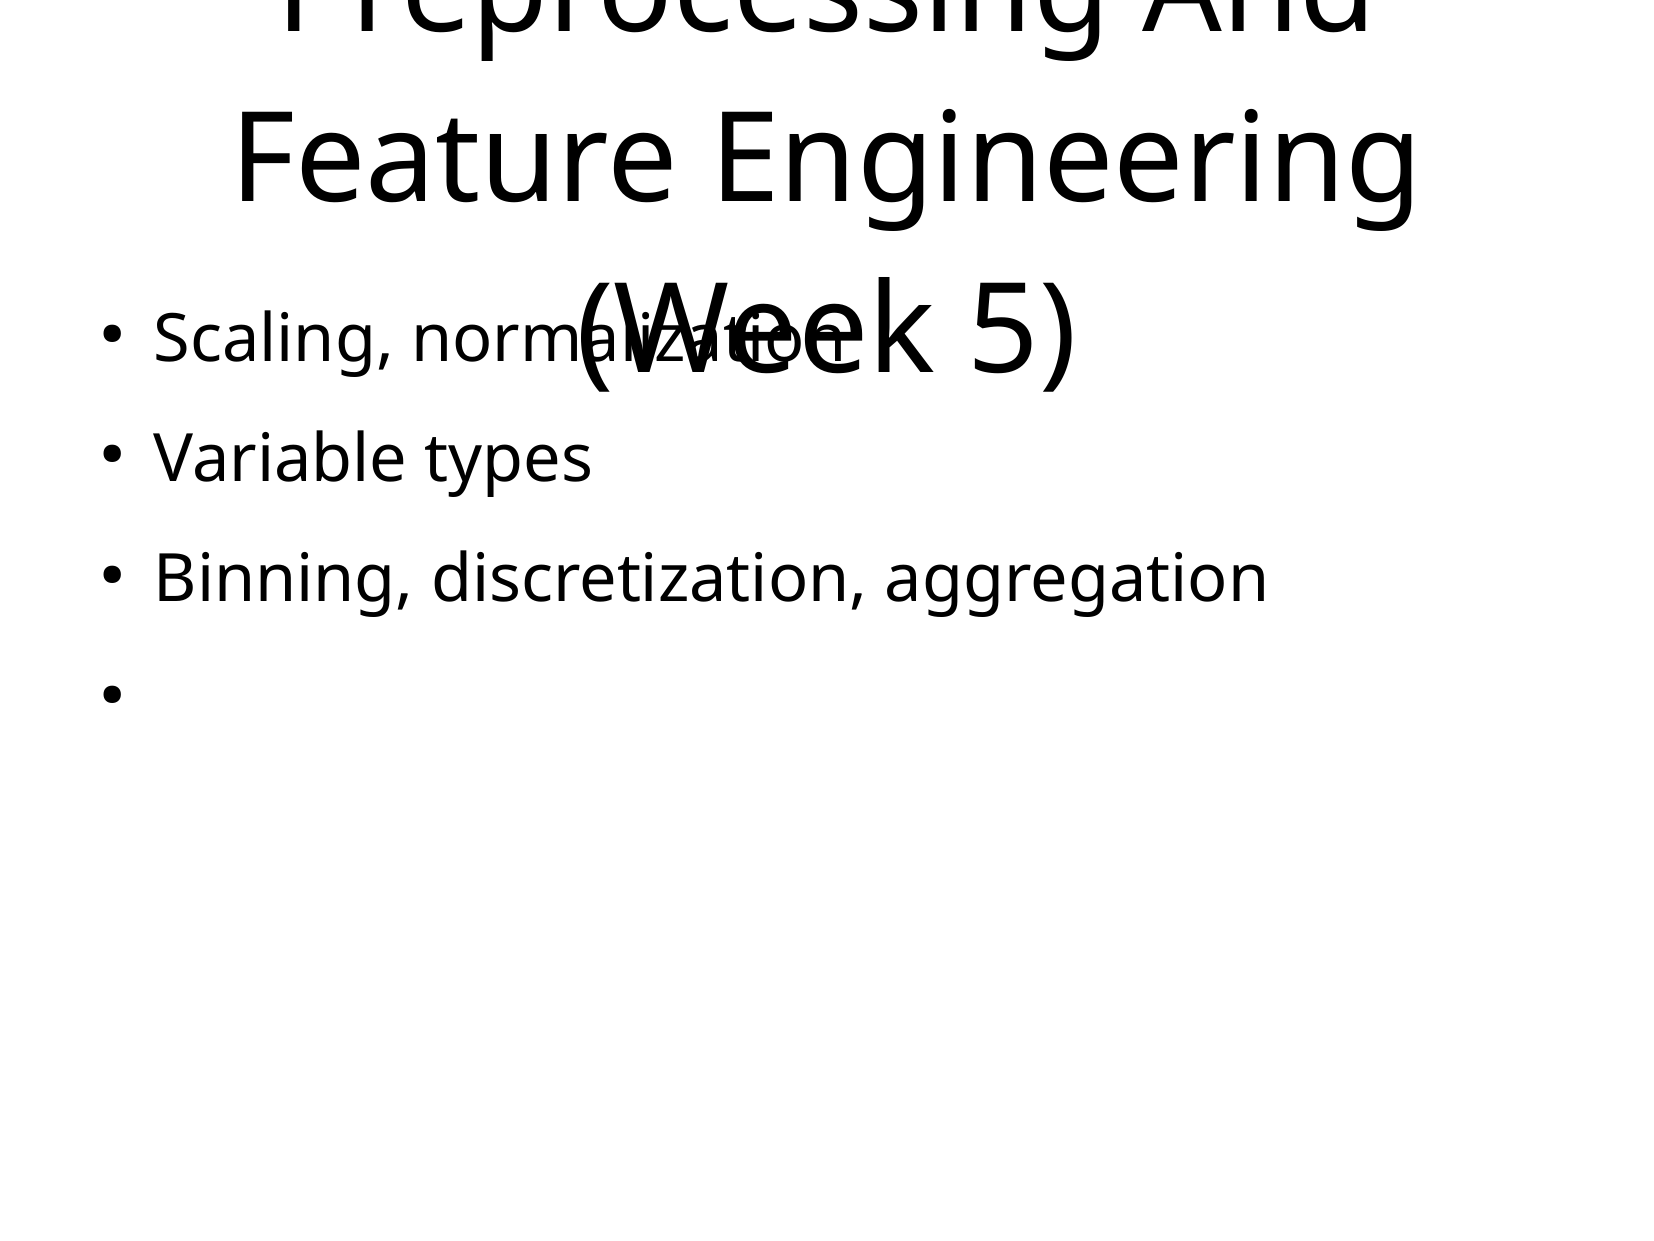

# Preprocessing And Feature Engineering (Week 5)
Scaling, normalization
Variable types
Binning, discretization, aggregation